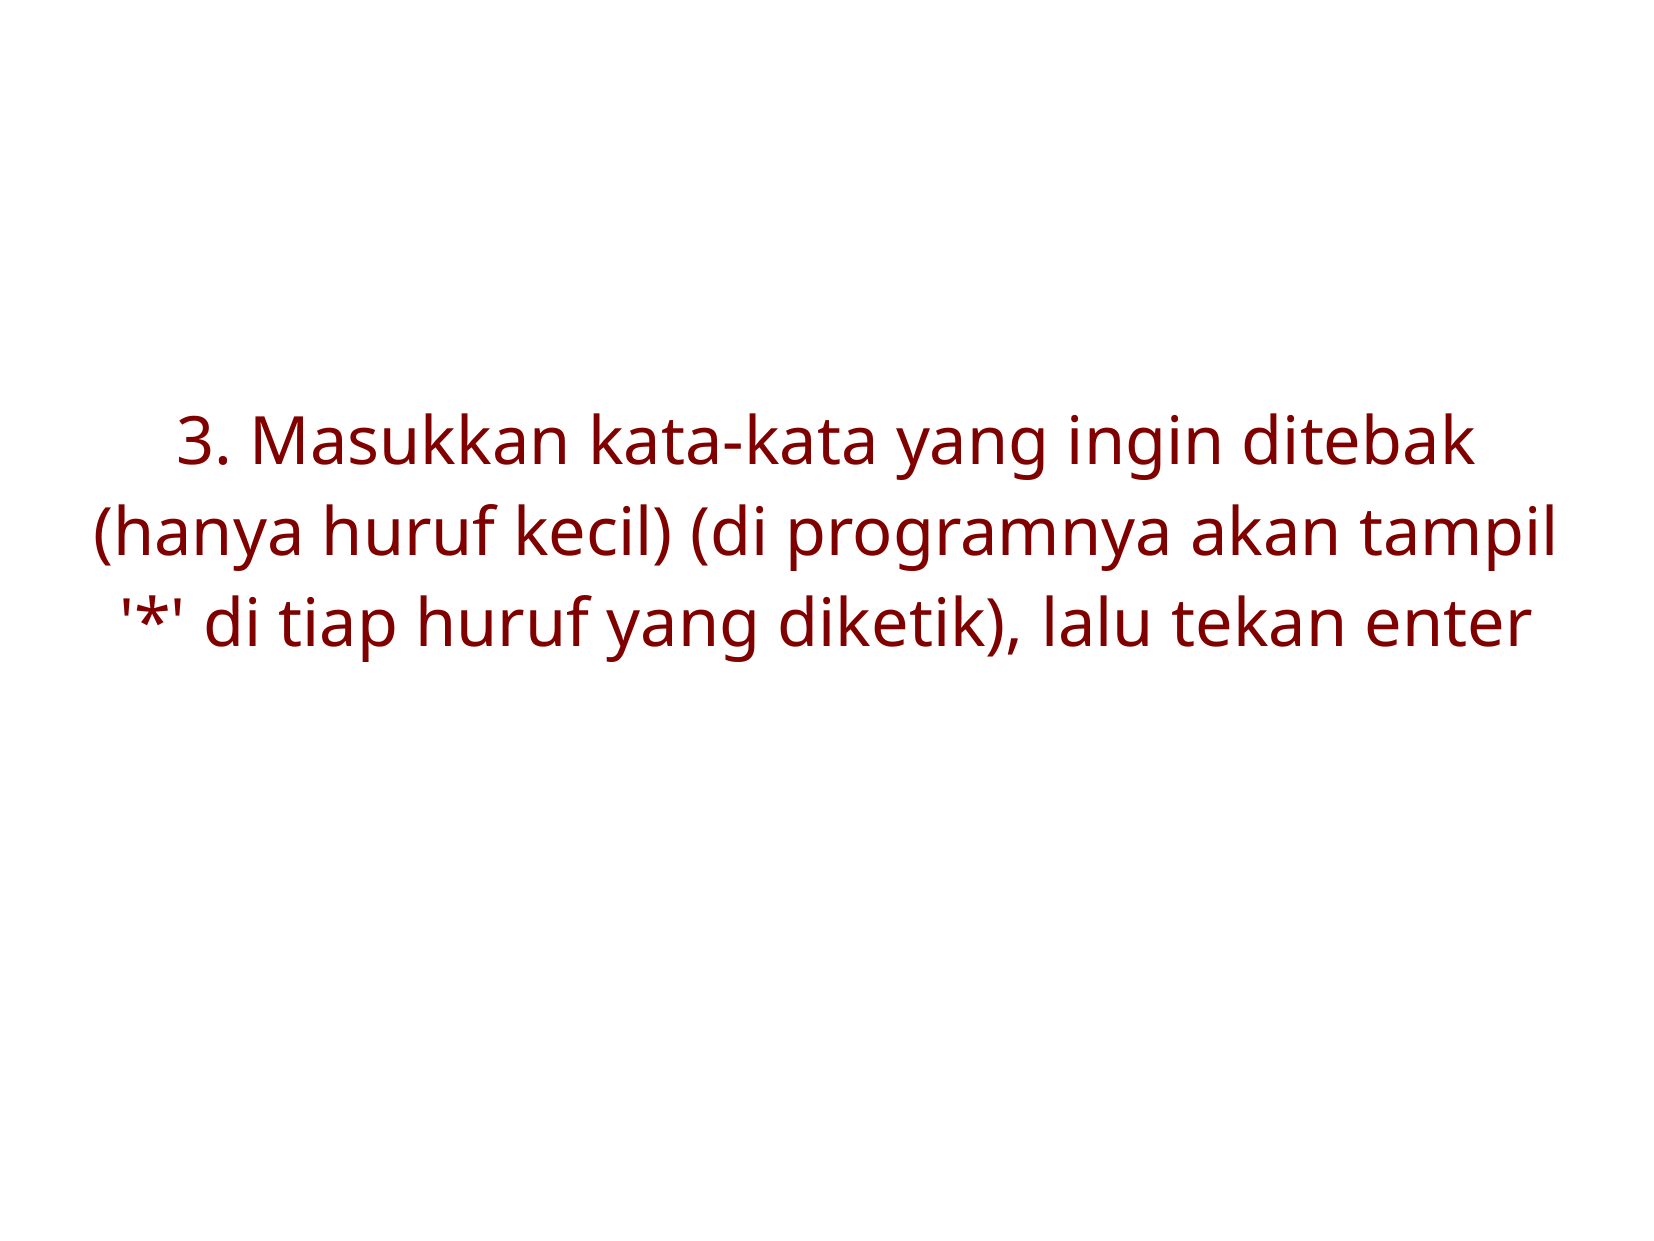

# 3. Masukkan kata-kata yang ingin ditebak (hanya huruf kecil) (di programnya akan tampil '*' di tiap huruf yang diketik), lalu tekan enter